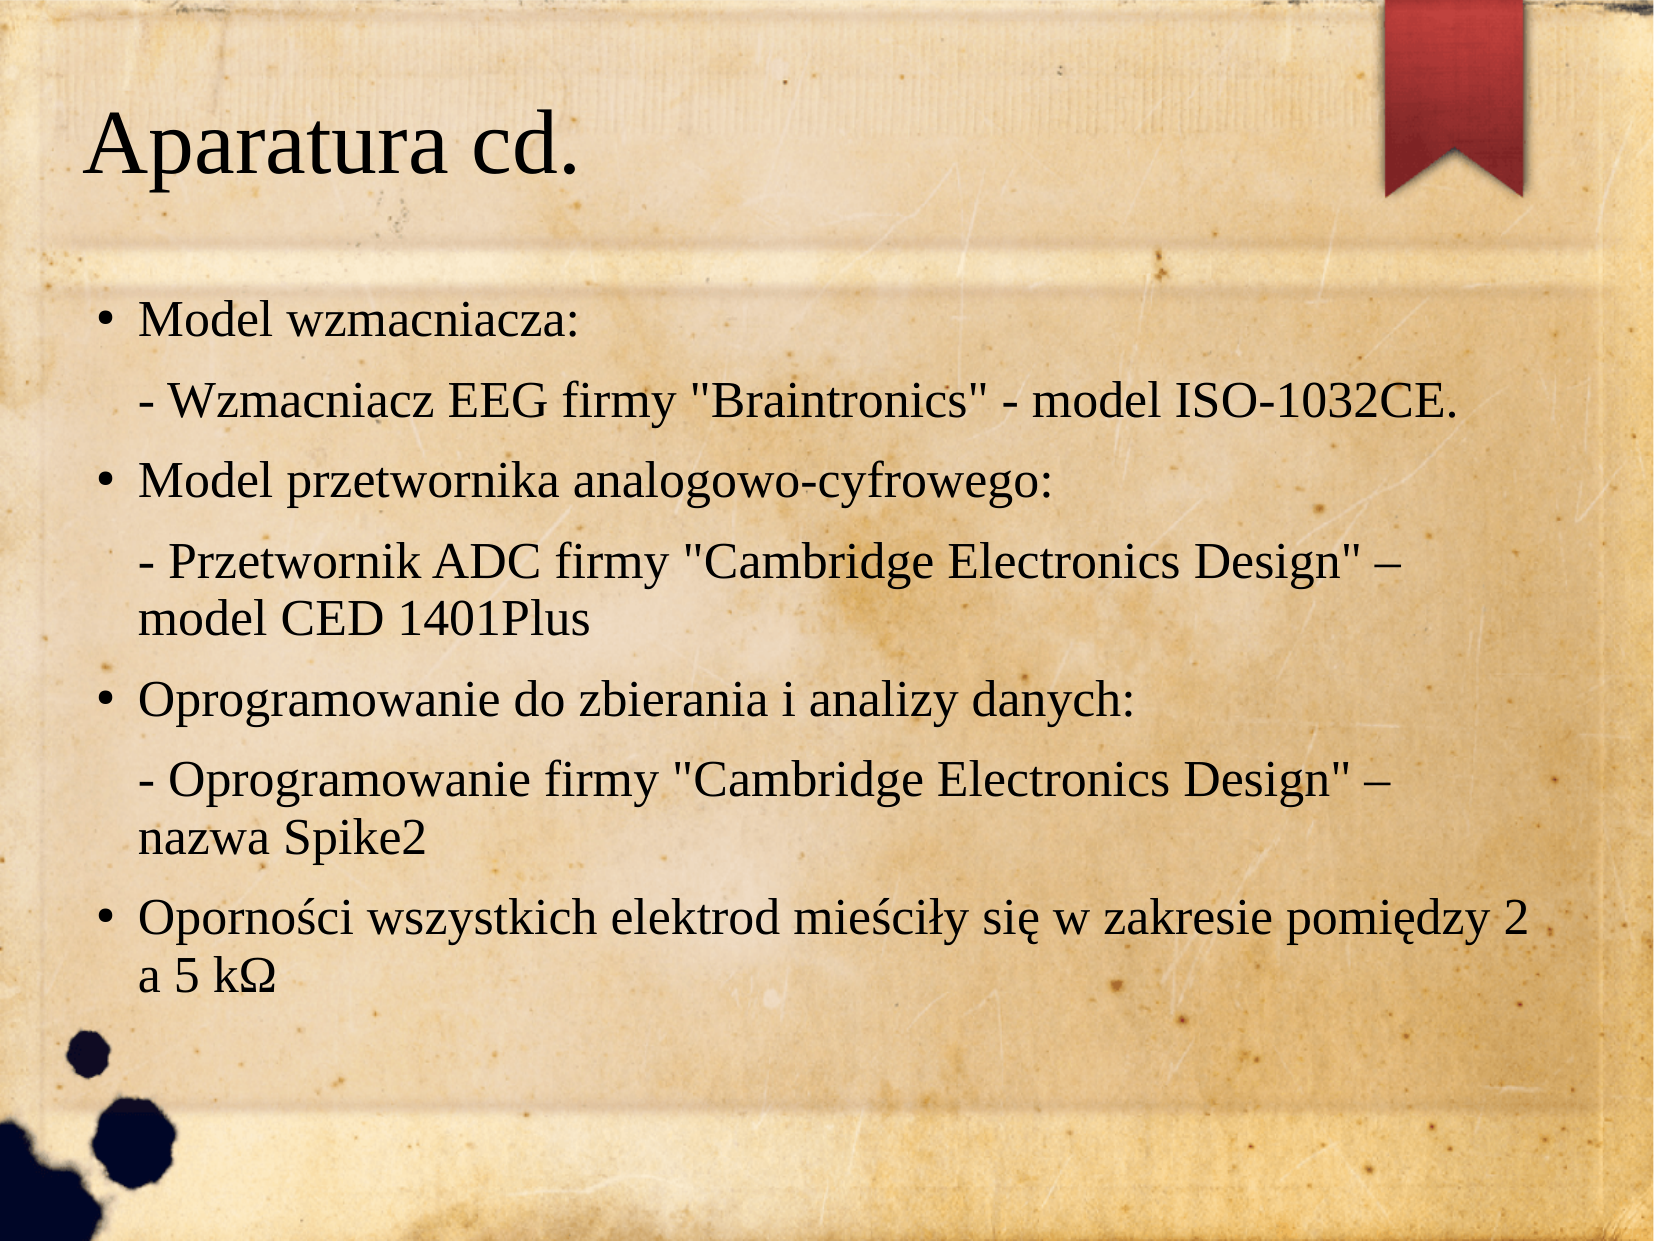

# Aparatura cd.
Model wzmacniacza:
- Wzmacniacz EEG firmy "Braintronics" - model ISO-1032CE.
Model przetwornika analogowo-cyfrowego:
- Przetwornik ADC firmy "Cambridge Electronics Design" – model CED 1401Plus
Oprogramowanie do zbierania i analizy danych:
- Oprogramowanie firmy "Cambridge Electronics Design" – nazwa Spike2
Oporności wszystkich elektrod mieściły się w zakresie pomiędzy 2 a 5 kΩ